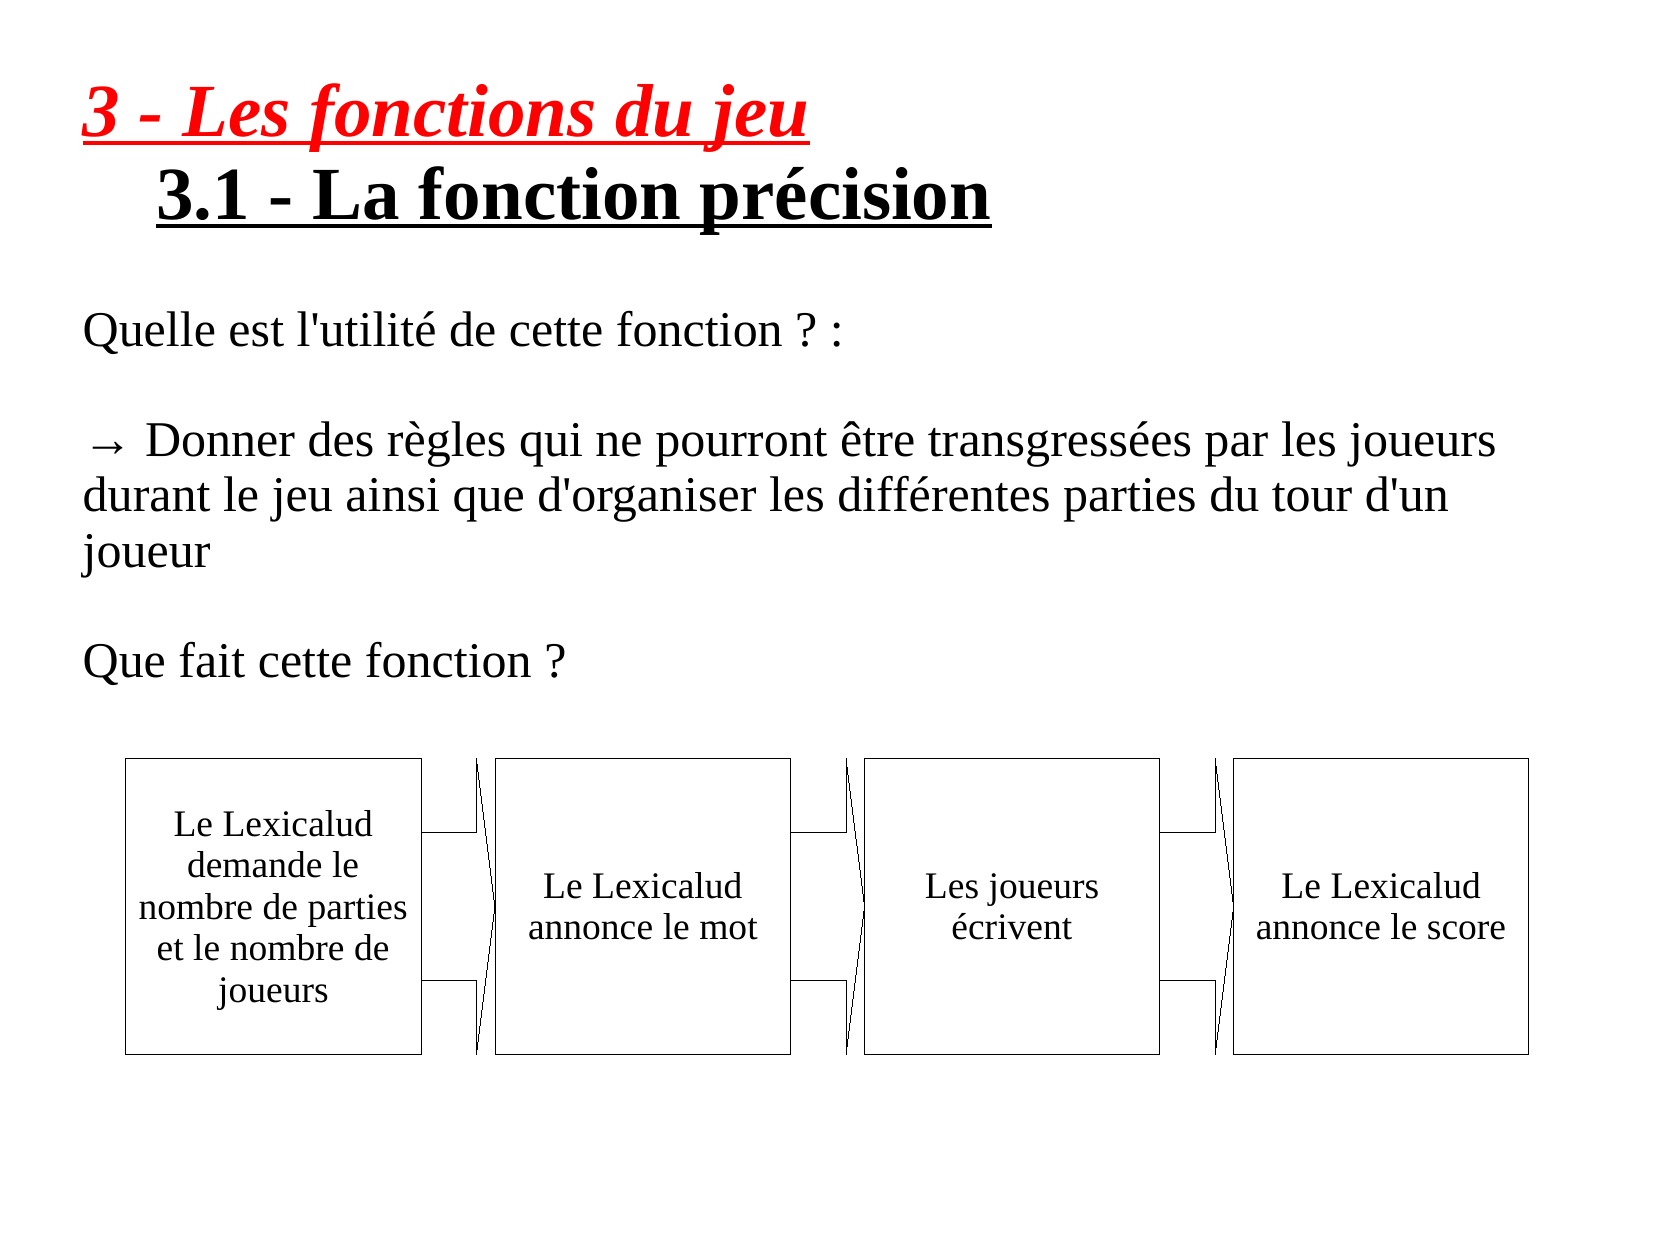

# 3 - Les fonctions du jeu 3.1 - La fonction précision
Quelle est l'utilité de cette fonction ? :
→ Donner des règles qui ne pourront être transgressées par les joueurs durant le jeu ainsi que d'organiser les différentes parties du tour d'un joueur
Que fait cette fonction ?
Le Lexicalud
demande le
nombre de parties
et le nombre de
joueurs
Le Lexicalud
annonce le mot
Les joueurs
écrivent
Le Lexicalud
annonce le score